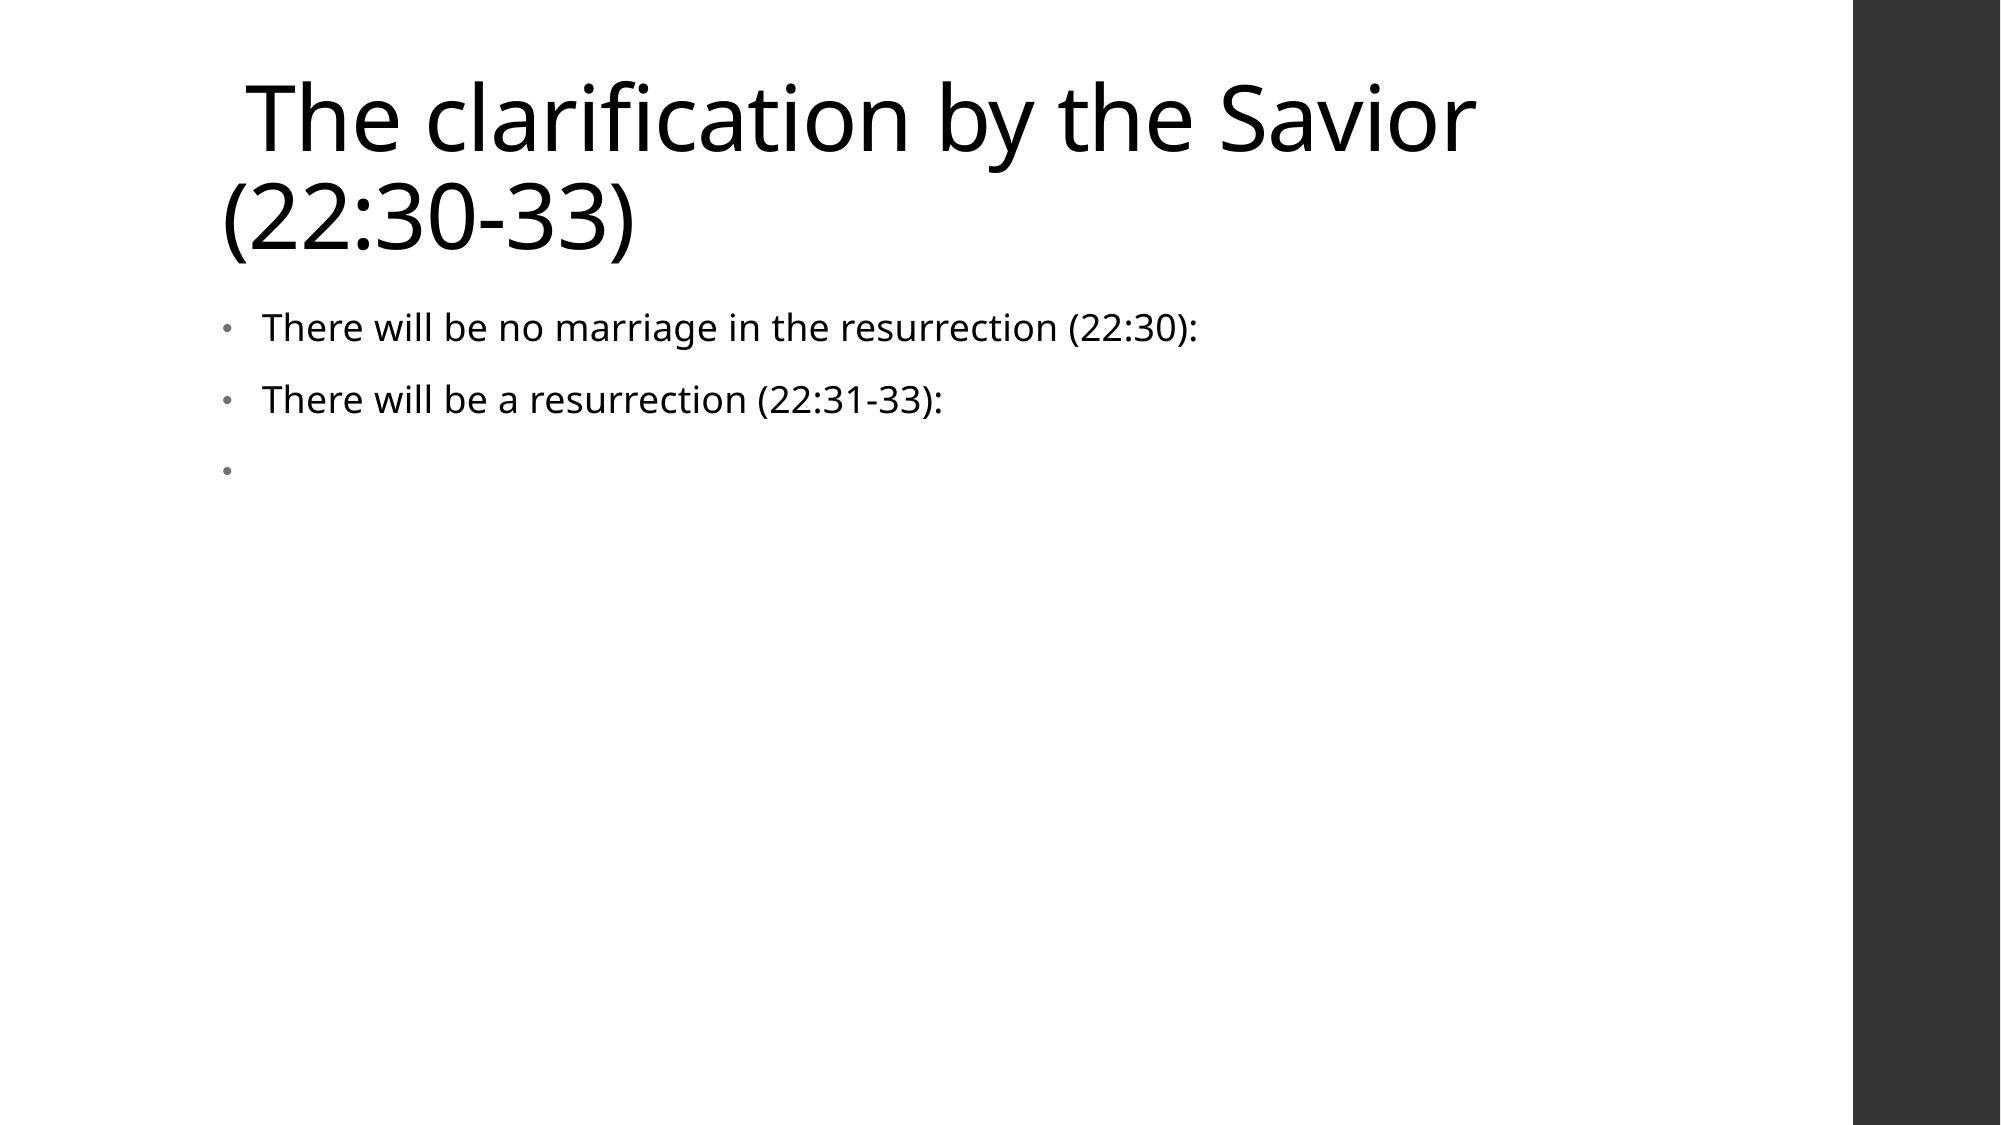

# The clarification by the Savior (22:30-33)
 There will be no marriage in the resurrection (22:30):
 There will be a resurrection (22:31-33):